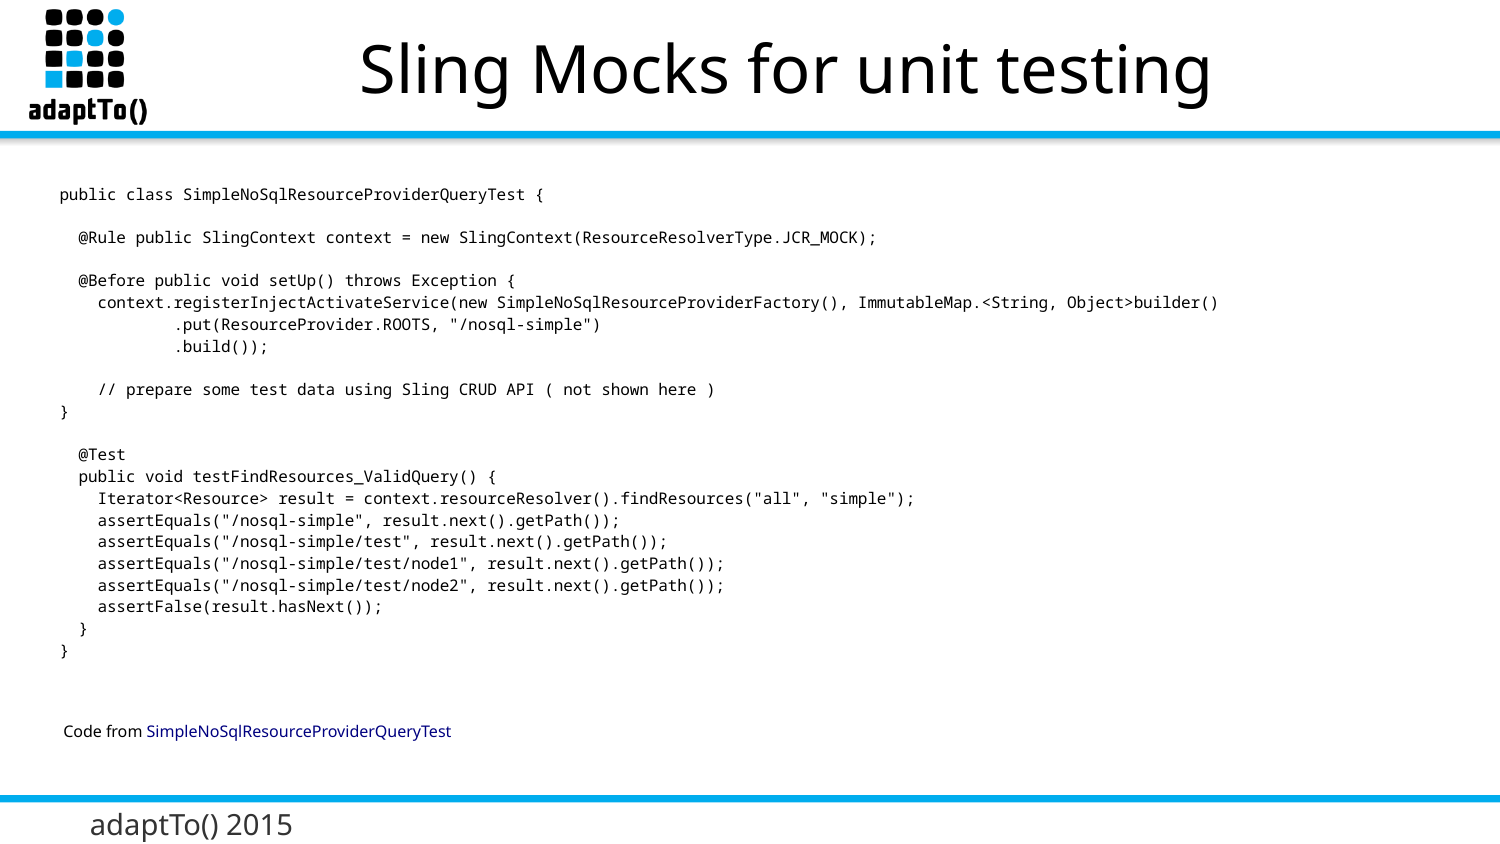

# Sling Mocks for unit testing
public class SimpleNoSqlResourceProviderQueryTest {
 @Rule public SlingContext context = new SlingContext(ResourceResolverType.JCR_MOCK);
 @Before public void setUp() throws Exception {
 context.registerInjectActivateService(new SimpleNoSqlResourceProviderFactory(), ImmutableMap.<String, Object>builder()
 .put(ResourceProvider.ROOTS, "/nosql-simple")
 .build());
 // prepare some test data using Sling CRUD API ( not shown here )
}
 @Test
 public void testFindResources_ValidQuery() {
 Iterator<Resource> result = context.resourceResolver().findResources("all", "simple");
 assertEquals("/nosql-simple", result.next().getPath());
 assertEquals("/nosql-simple/test", result.next().getPath());
 assertEquals("/nosql-simple/test/node1", result.next().getPath());
 assertEquals("/nosql-simple/test/node2", result.next().getPath());
 assertFalse(result.hasNext());
 }
}
Code from SimpleNoSqlResourceProviderQueryTest